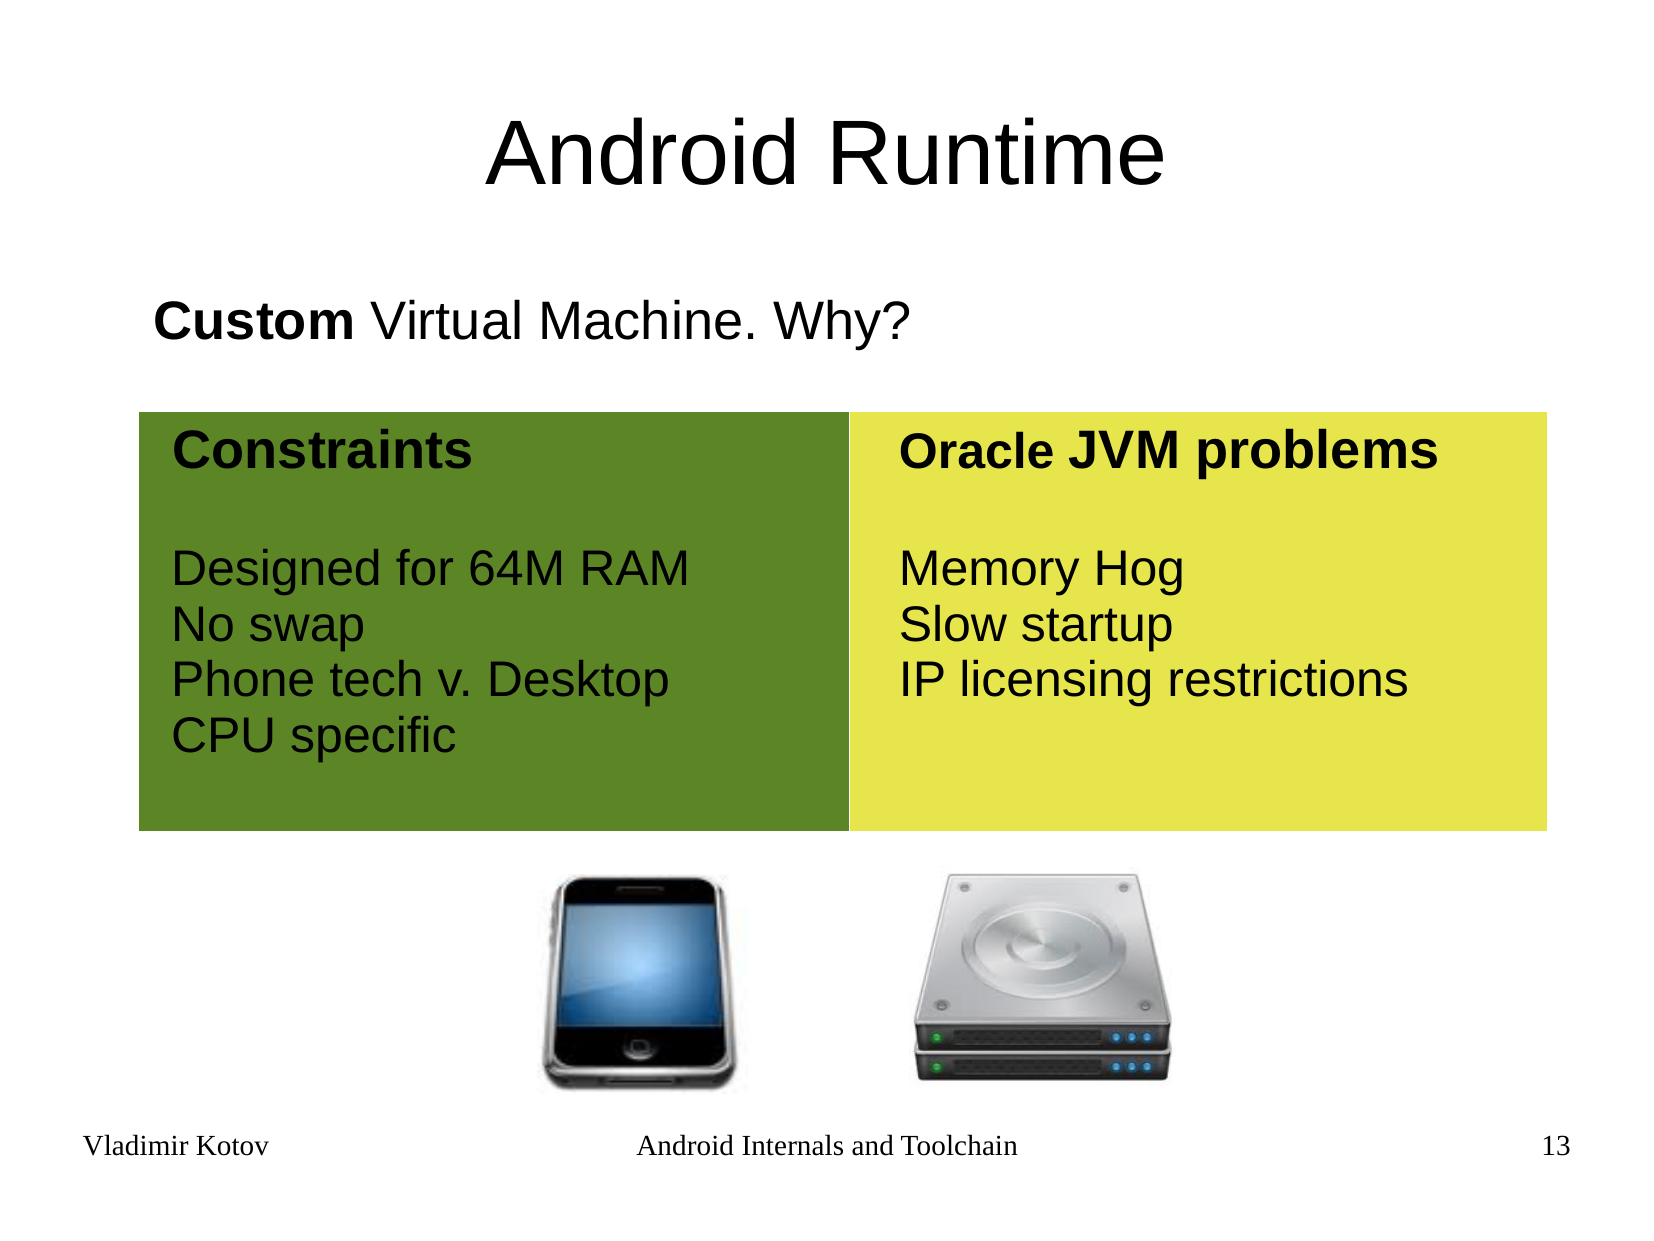

# Android Runtime
Custom Virtual Machine. Why?
| Constraints Designed for 64M RAM No swap Phone tech v. Desktop CPU specific | Oracle JVM problems Memory Hog Slow startup IP licensing restrictions |
| --- | --- |
Vladimir Kotov
Android Internals and Toolchain
13